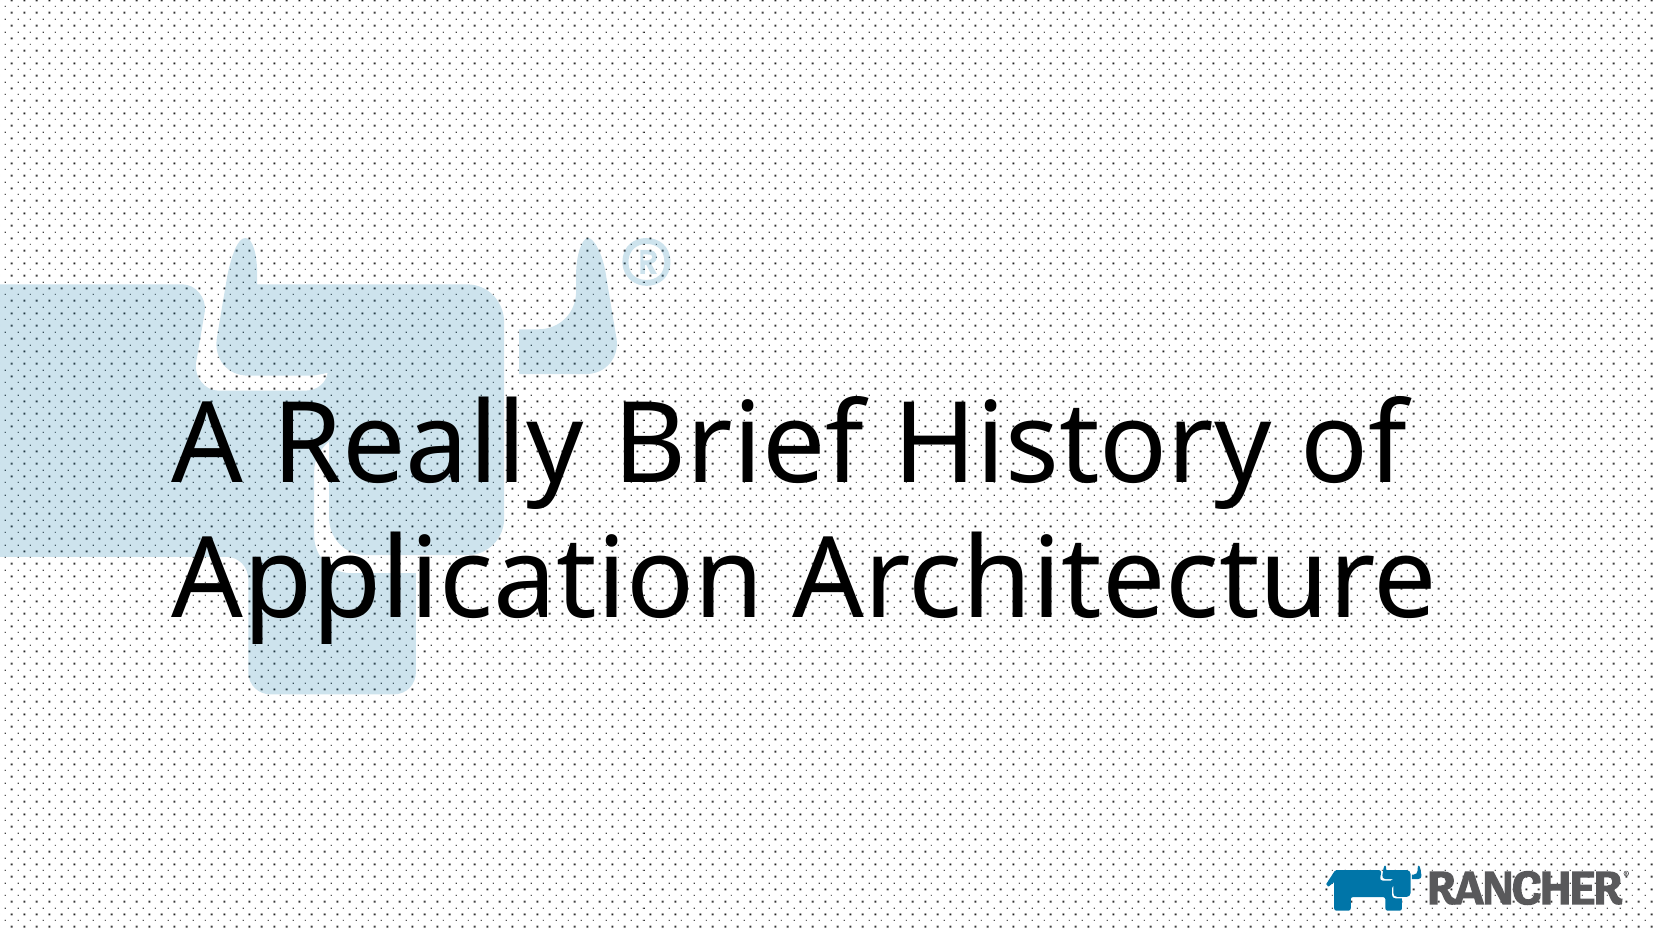

# A Really Brief History of Application Architecture